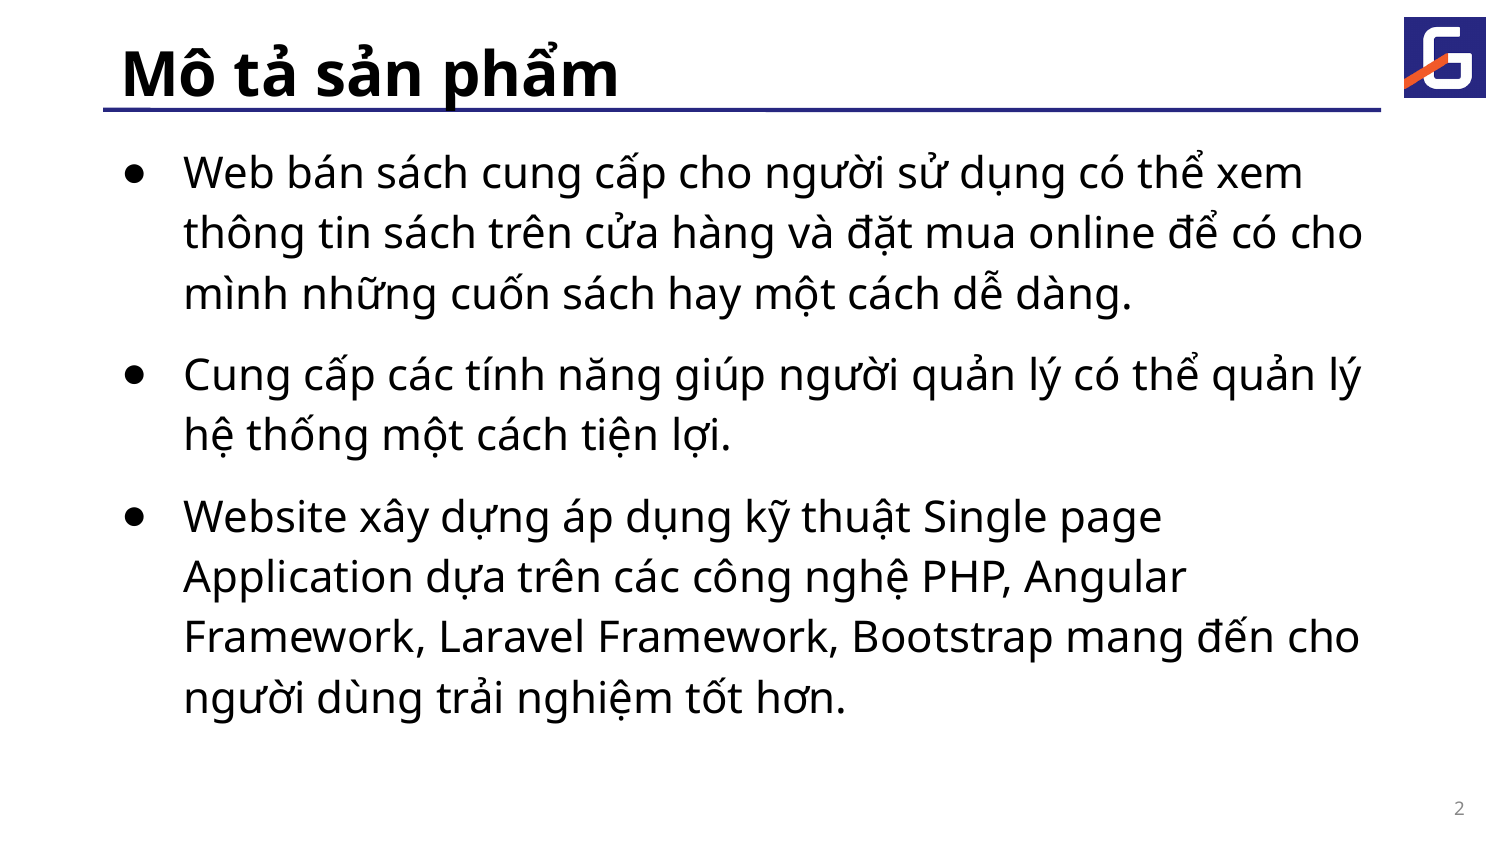

# Mô tả sản phẩm
Web bán sách cung cấp cho người sử dụng có thể xem thông tin sách trên cửa hàng và đặt mua online để có cho mình những cuốn sách hay một cách dễ dàng.
Cung cấp các tính năng giúp người quản lý có thể quản lý hệ thống một cách tiện lợi.
Website xây dựng áp dụng kỹ thuật Single page Application dựa trên các công nghệ PHP, Angular Framework, Laravel Framework, Bootstrap mang đến cho người dùng trải nghiệm tốt hơn.